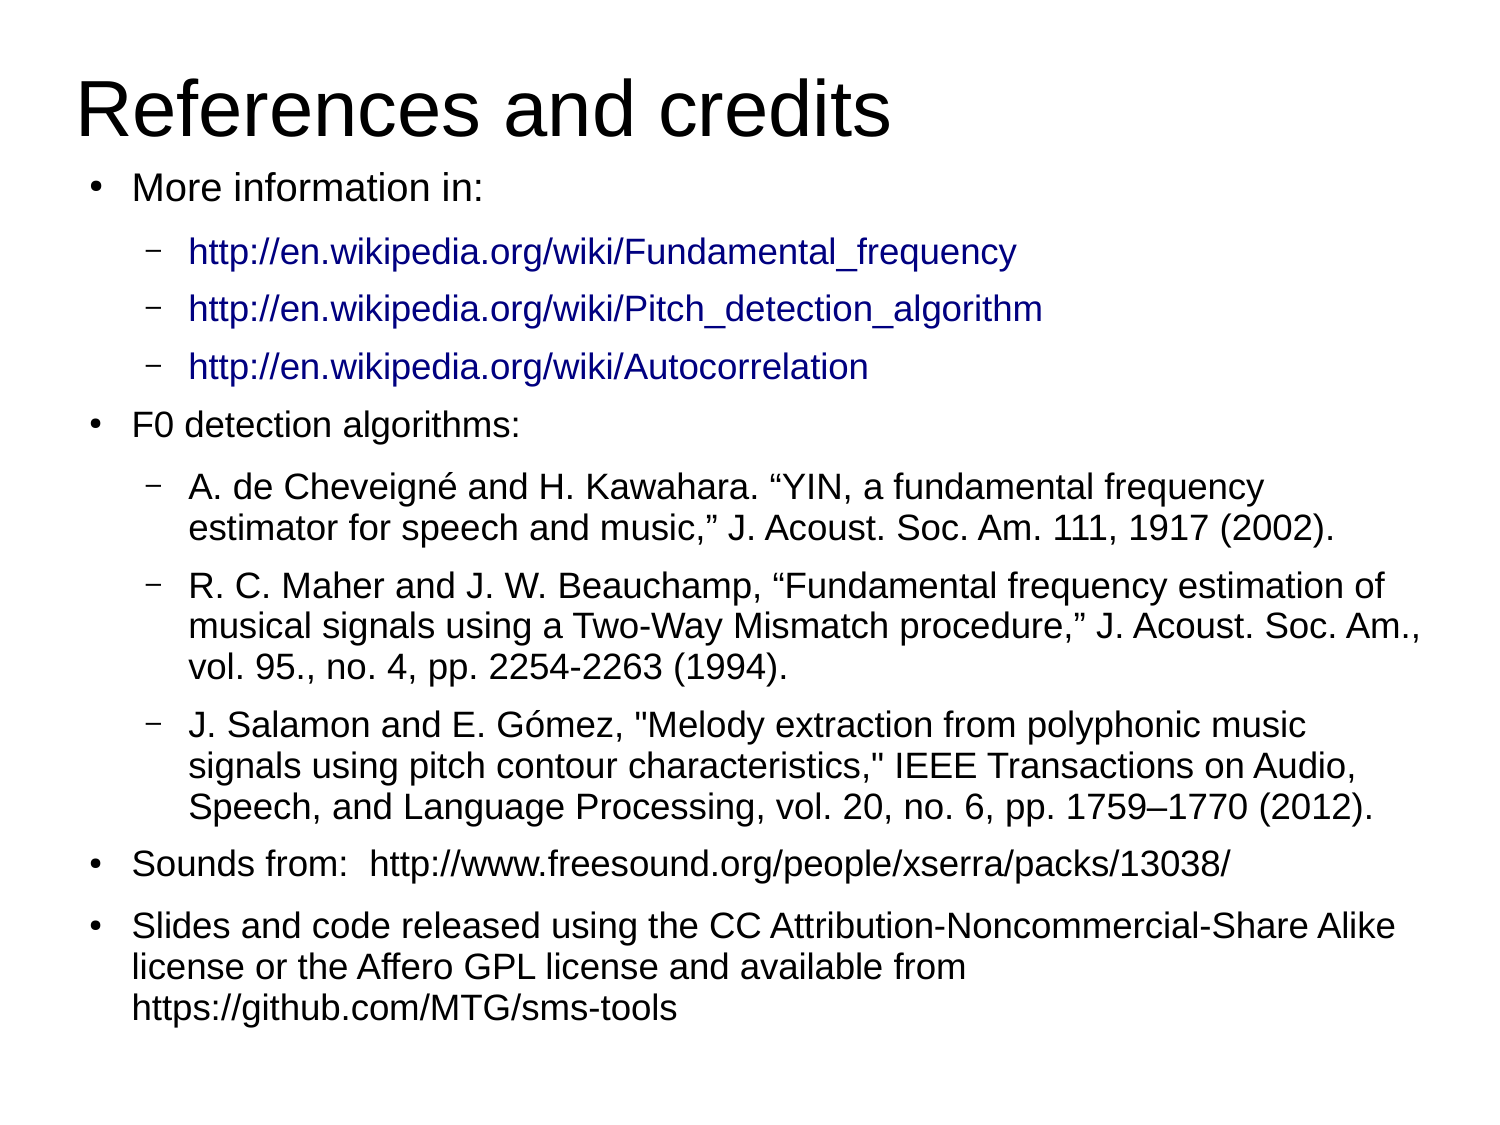

# References and credits
More information in:
http://en.wikipedia.org/wiki/Fundamental_frequency
http://en.wikipedia.org/wiki/Pitch_detection_algorithm
http://en.wikipedia.org/wiki/Autocorrelation
F0 detection algorithms:
A. de Cheveigné and H. Kawahara. “YIN, a fundamental frequency estimator for speech and music,” J. Acoust. Soc. Am. 111, 1917 (2002).
R. C. Maher and J. W. Beauchamp, “Fundamental frequency estimation of musical signals using a Two-Way Mismatch procedure,” J. Acoust. Soc. Am., vol. 95., no. 4, pp. 2254-2263 (1994).
J. Salamon and E. Gómez, "Melody extraction from polyphonic music signals using pitch contour characteristics," IEEE Transactions on Audio, Speech, and Language Processing, vol. 20, no. 6, pp. 1759–1770 (2012).
Sounds from: http://www.freesound.org/people/xserra/packs/13038/
Slides and code released using the CC Attribution-Noncommercial-Share Alike license or the Affero GPL license and available from https://github.com/MTG/sms-tools